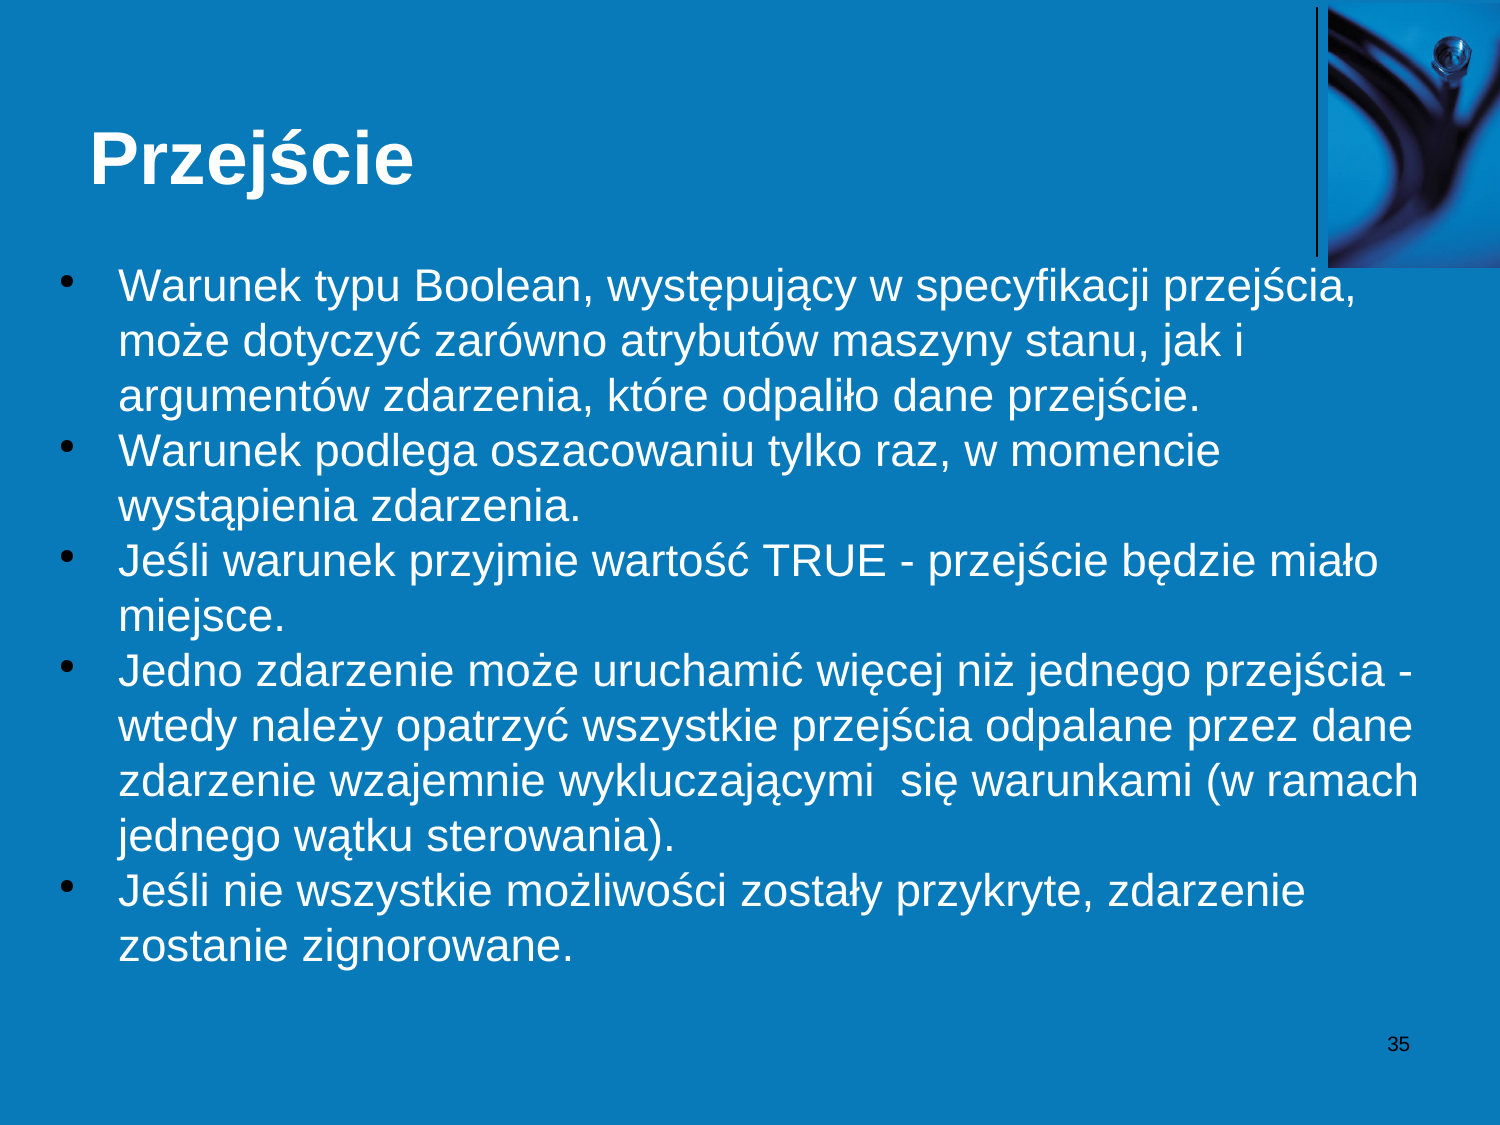

# Przejście
Warunek typu Boolean, występujący w specyfikacji przejścia, może dotyczyć zarówno atrybutów maszyny stanu, jak i argumentów zdarzenia, które odpaliło dane przejście.
Warunek podlega oszacowaniu tylko raz, w momencie wystąpienia zdarzenia.
Jeśli warunek przyjmie wartość TRUE - przejście będzie miało miejsce.
Jedno zdarzenie może uruchamić więcej niż jednego przejścia - wtedy należy opatrzyć wszystkie przejścia odpalane przez dane zdarzenie wzajemnie wykluczającymi się warunkami (w ramach jednego wątku sterowania).
Jeśli nie wszystkie możliwości zostały przykryte, zdarzenie zostanie zignorowane.
35